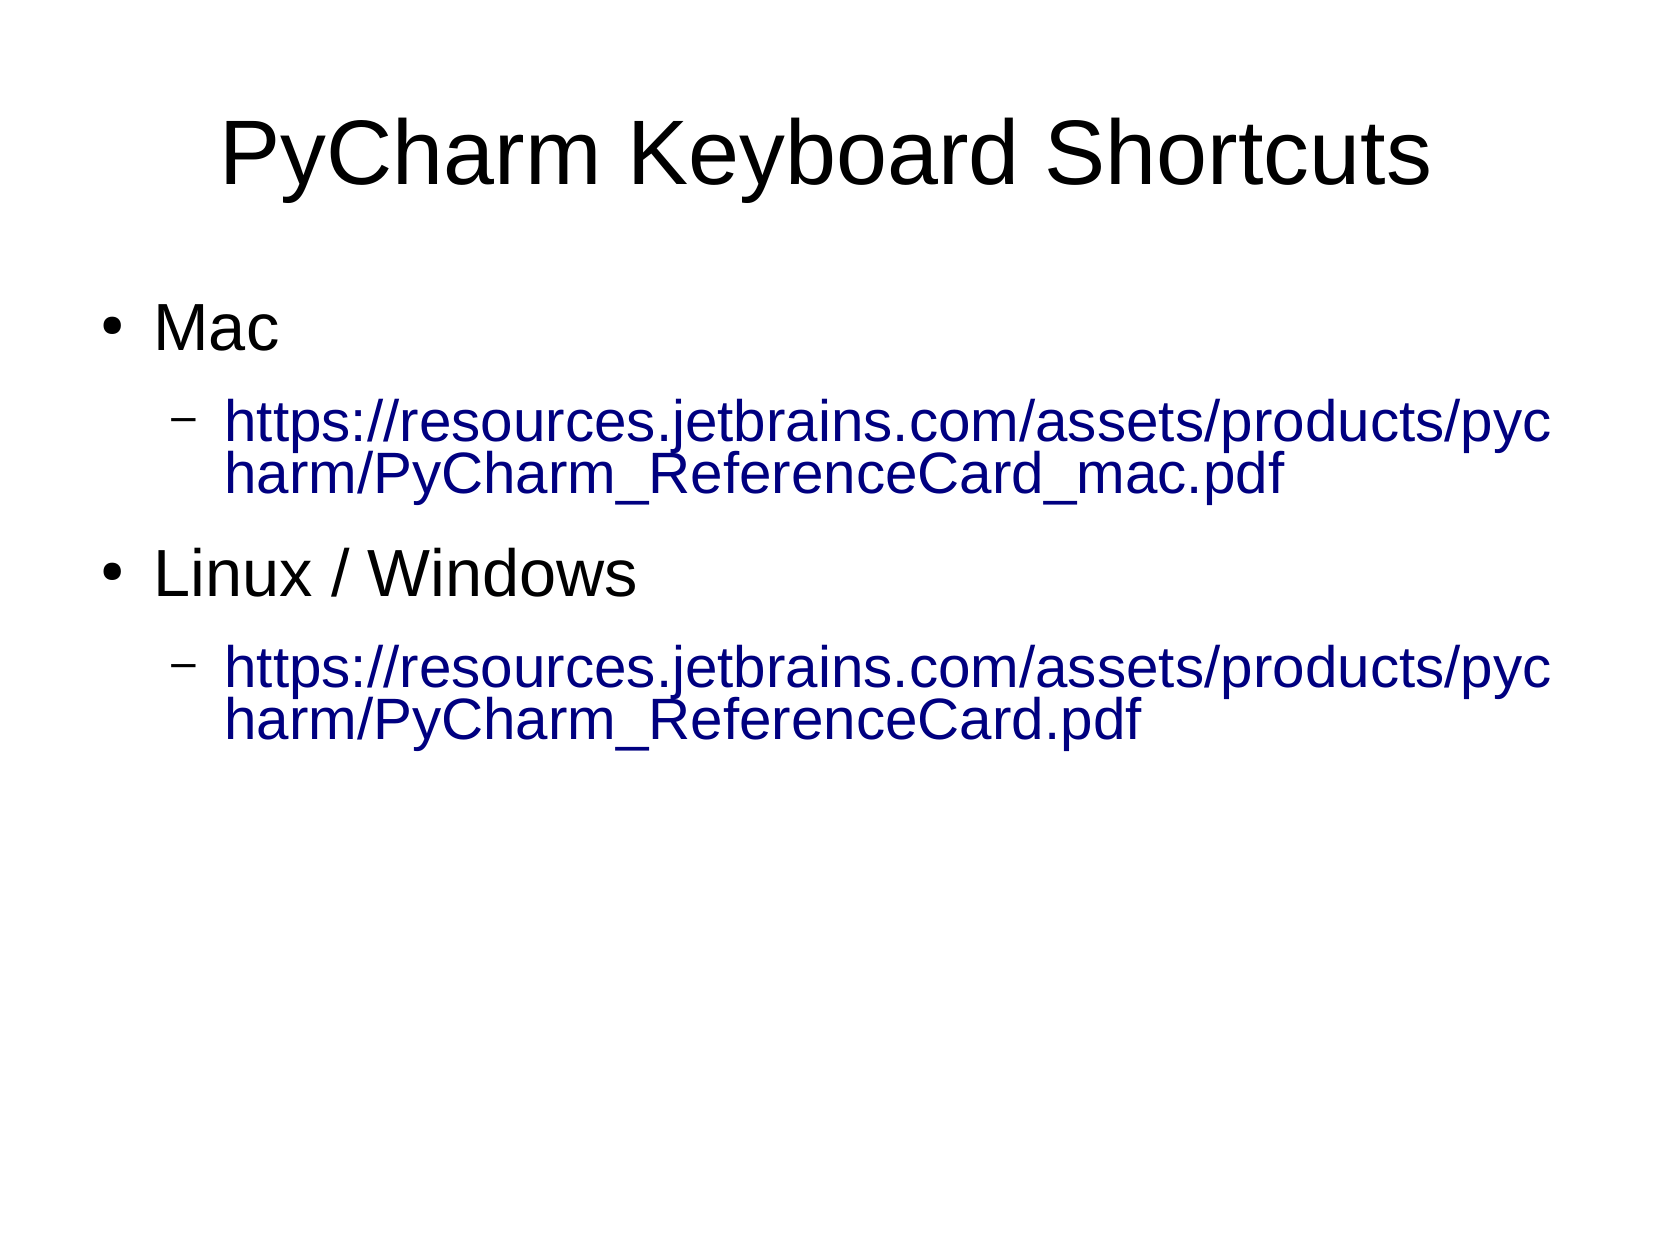

# PyCharm Keyboard Shortcuts
Mac
https://resources.jetbrains.com/assets/products/pycharm/PyCharm_ReferenceCard_mac.pdf
Linux / Windows
https://resources.jetbrains.com/assets/products/pycharm/PyCharm_ReferenceCard.pdf